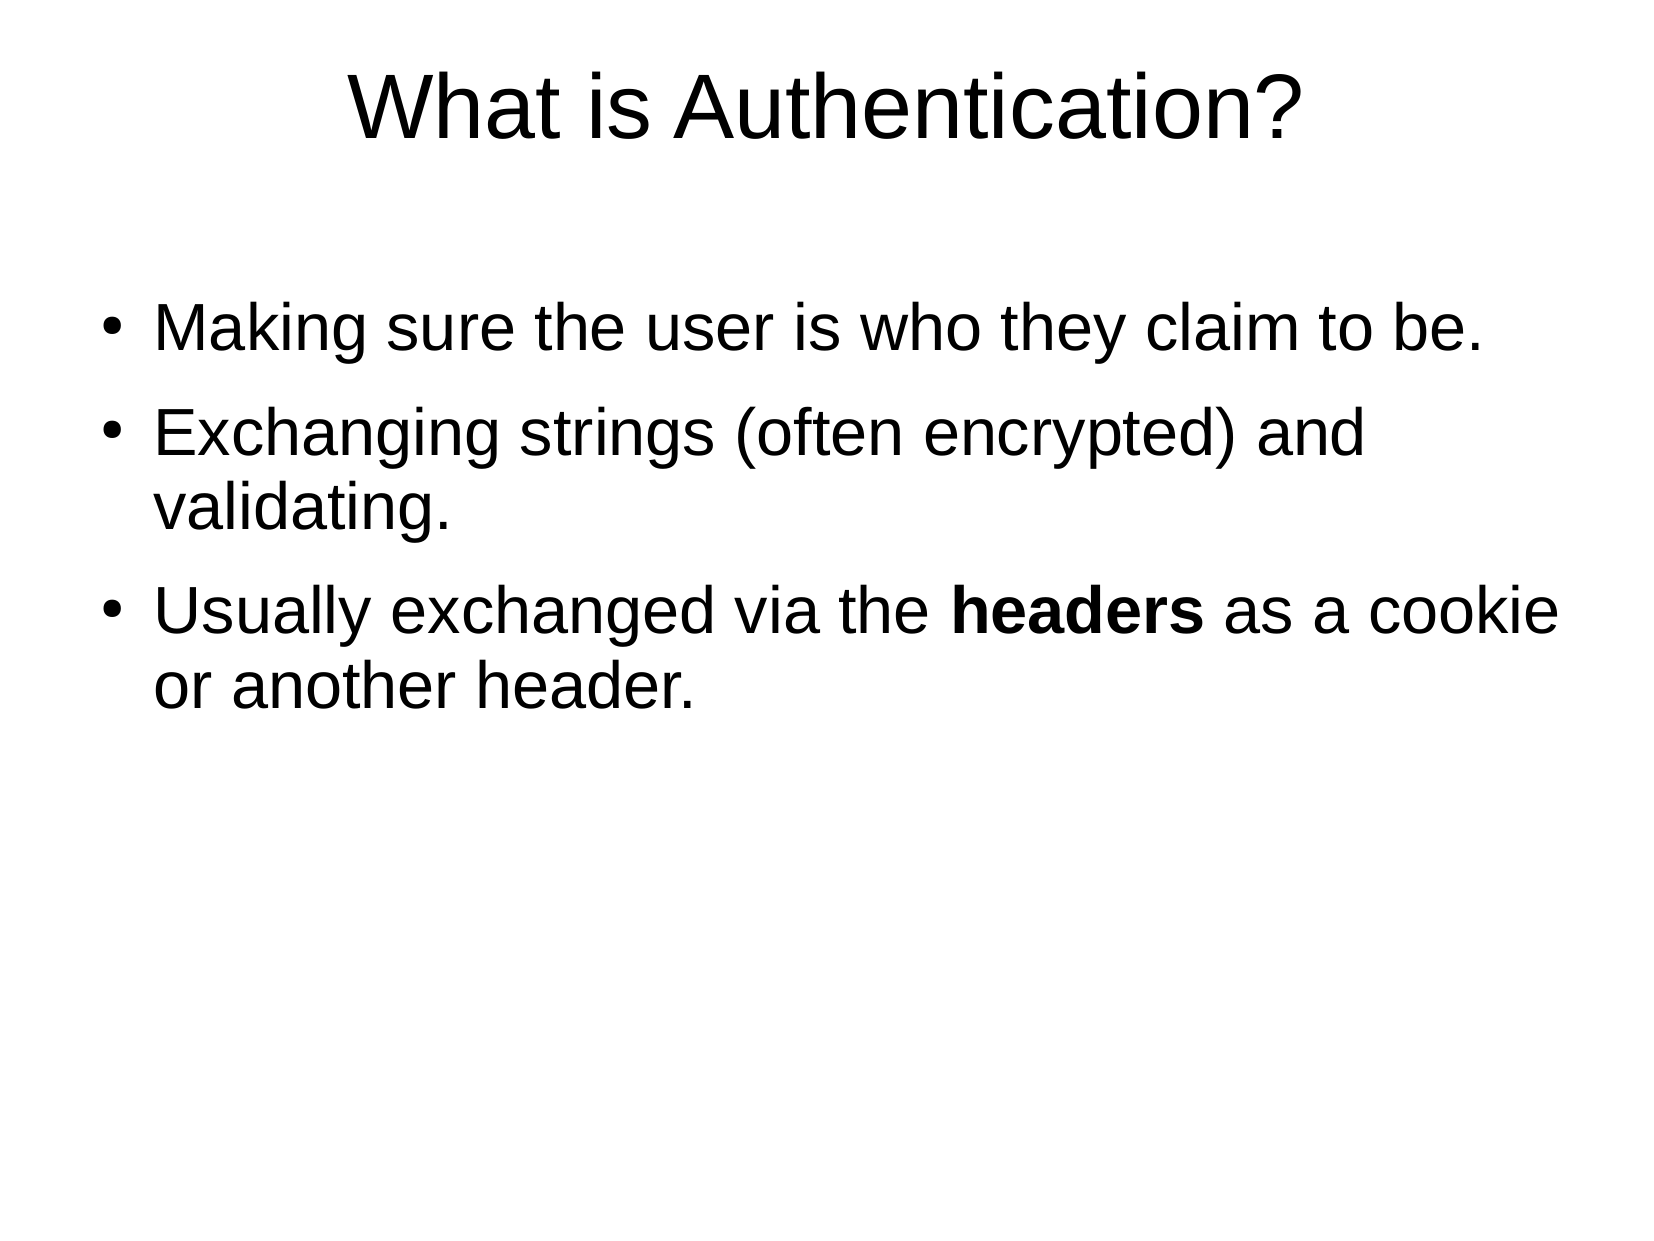

# What is Authentication?
Making sure the user is who they claim to be.
Exchanging strings (often encrypted) and validating.
Usually exchanged via the headers as a cookie or another header.